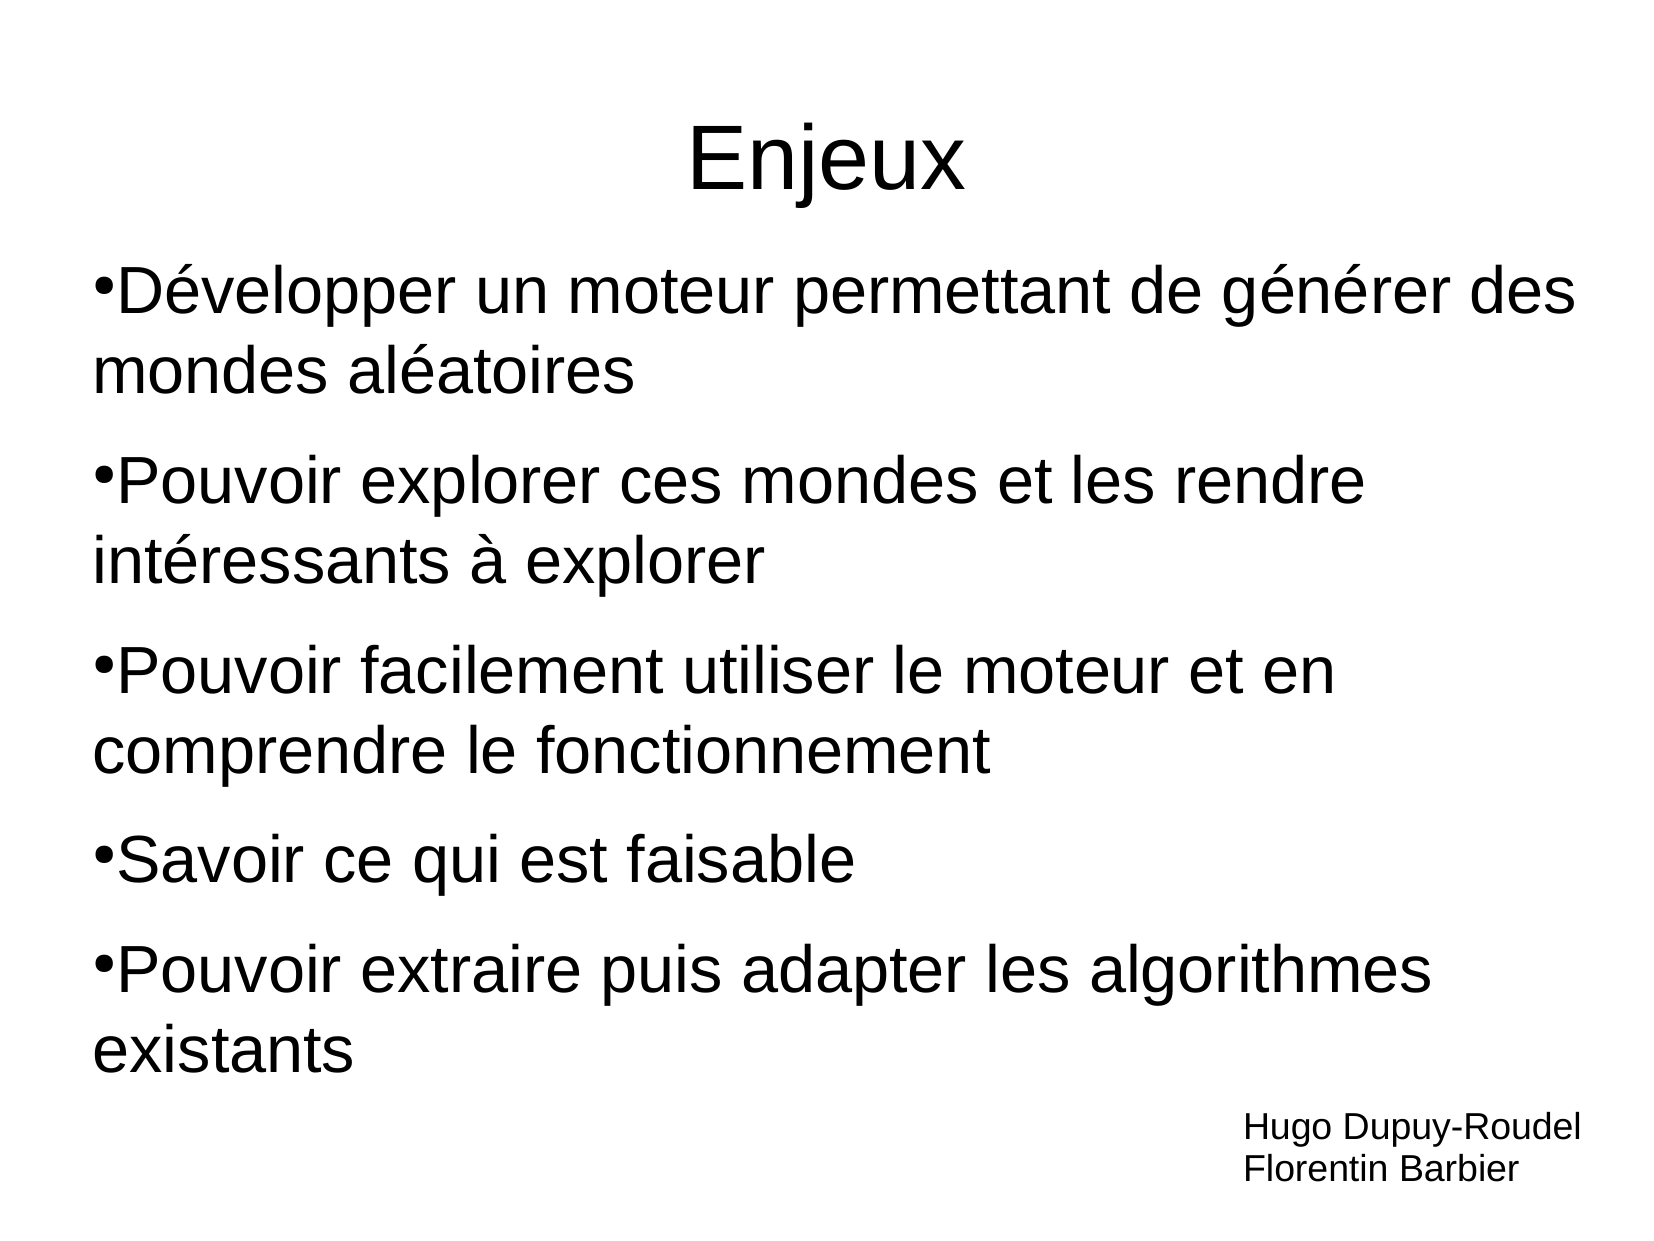

# Enjeux
Développer un moteur permettant de générer des mondes aléatoires
Pouvoir explorer ces mondes et les rendre intéressants à explorer
Pouvoir facilement utiliser le moteur et en comprendre le fonctionnement
Savoir ce qui est faisable
Pouvoir extraire puis adapter les algorithmes existants